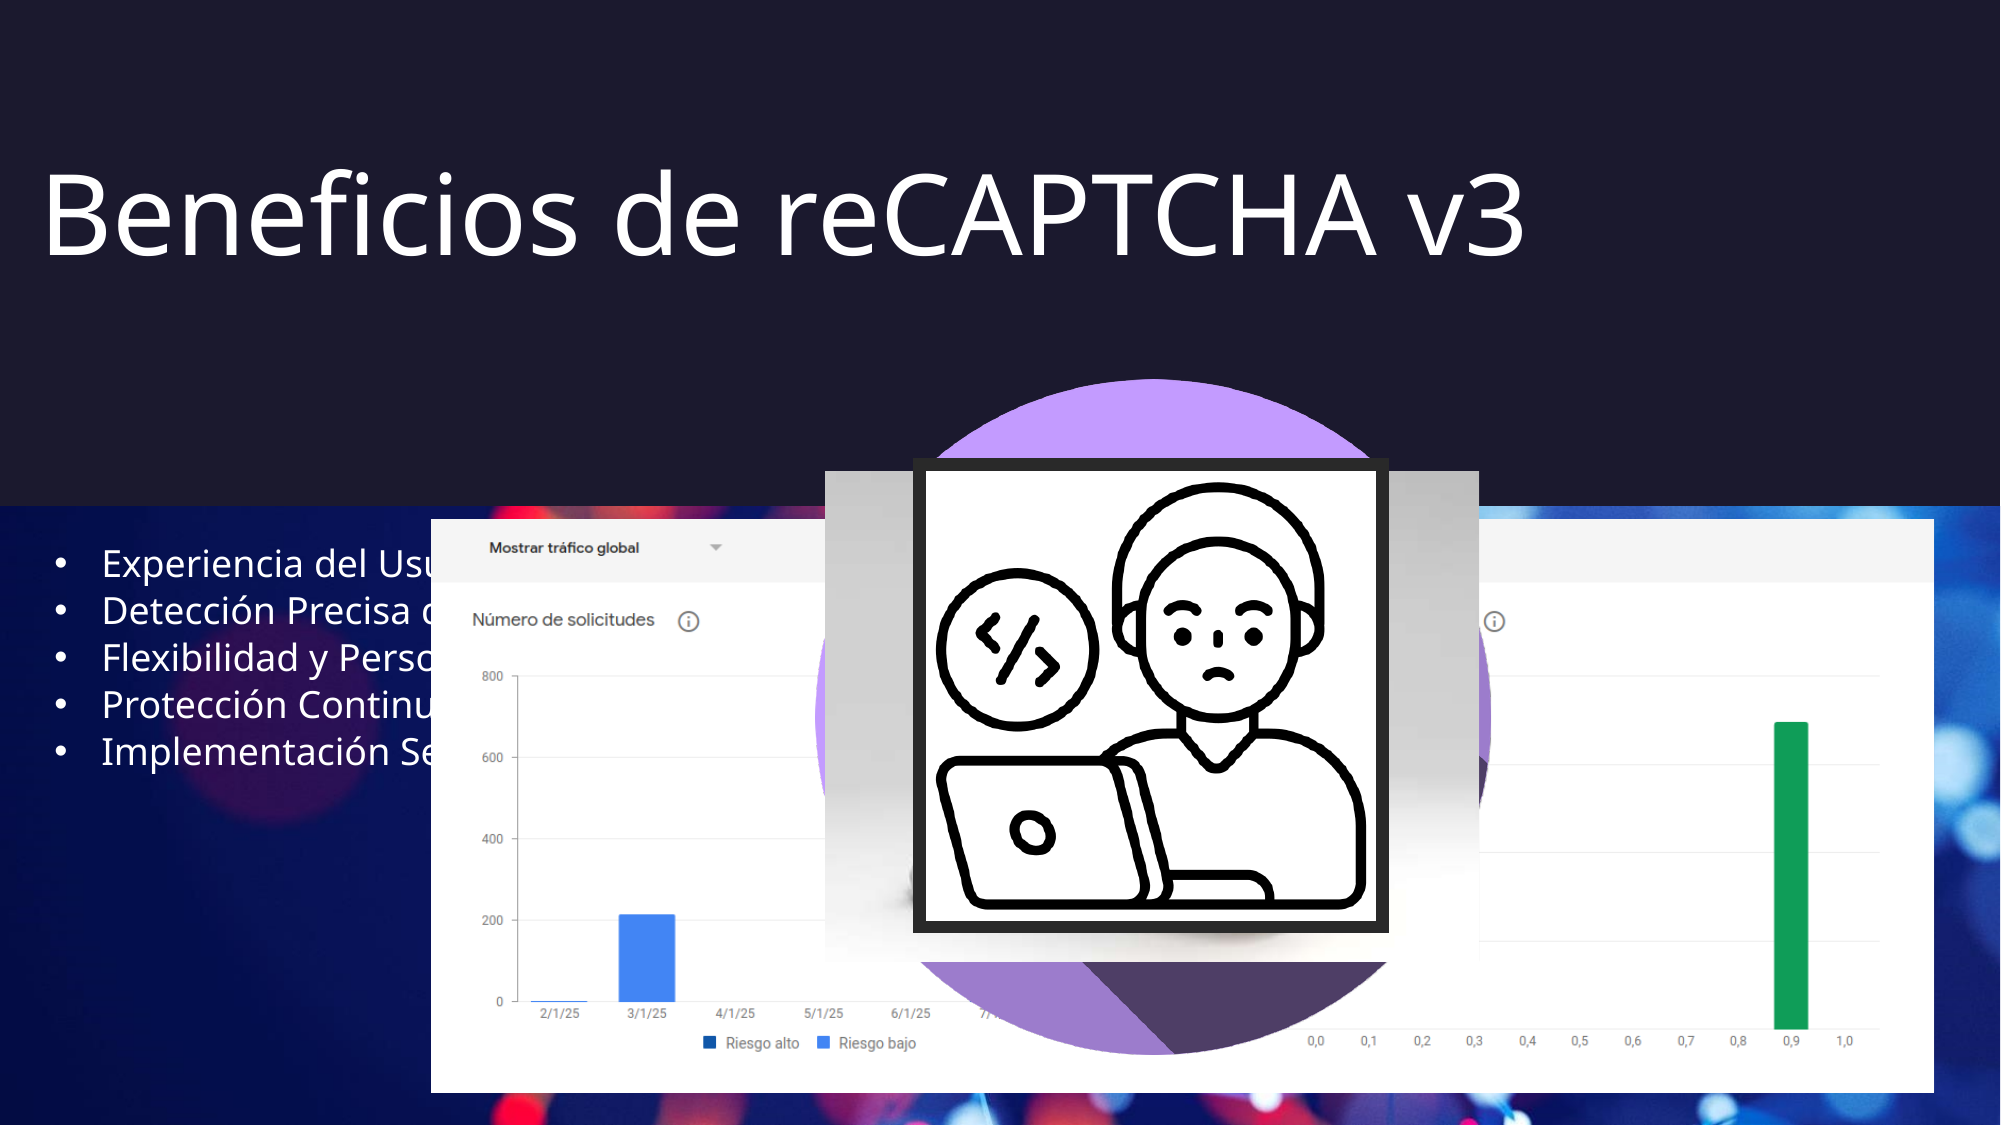

# Beneficios de reCAPTCHA v3
Experiencia del Usuario Mejorada
Detección Precisa de Bots
Flexibilidad y Personalización
Protección Continua
Implementación Sencilla